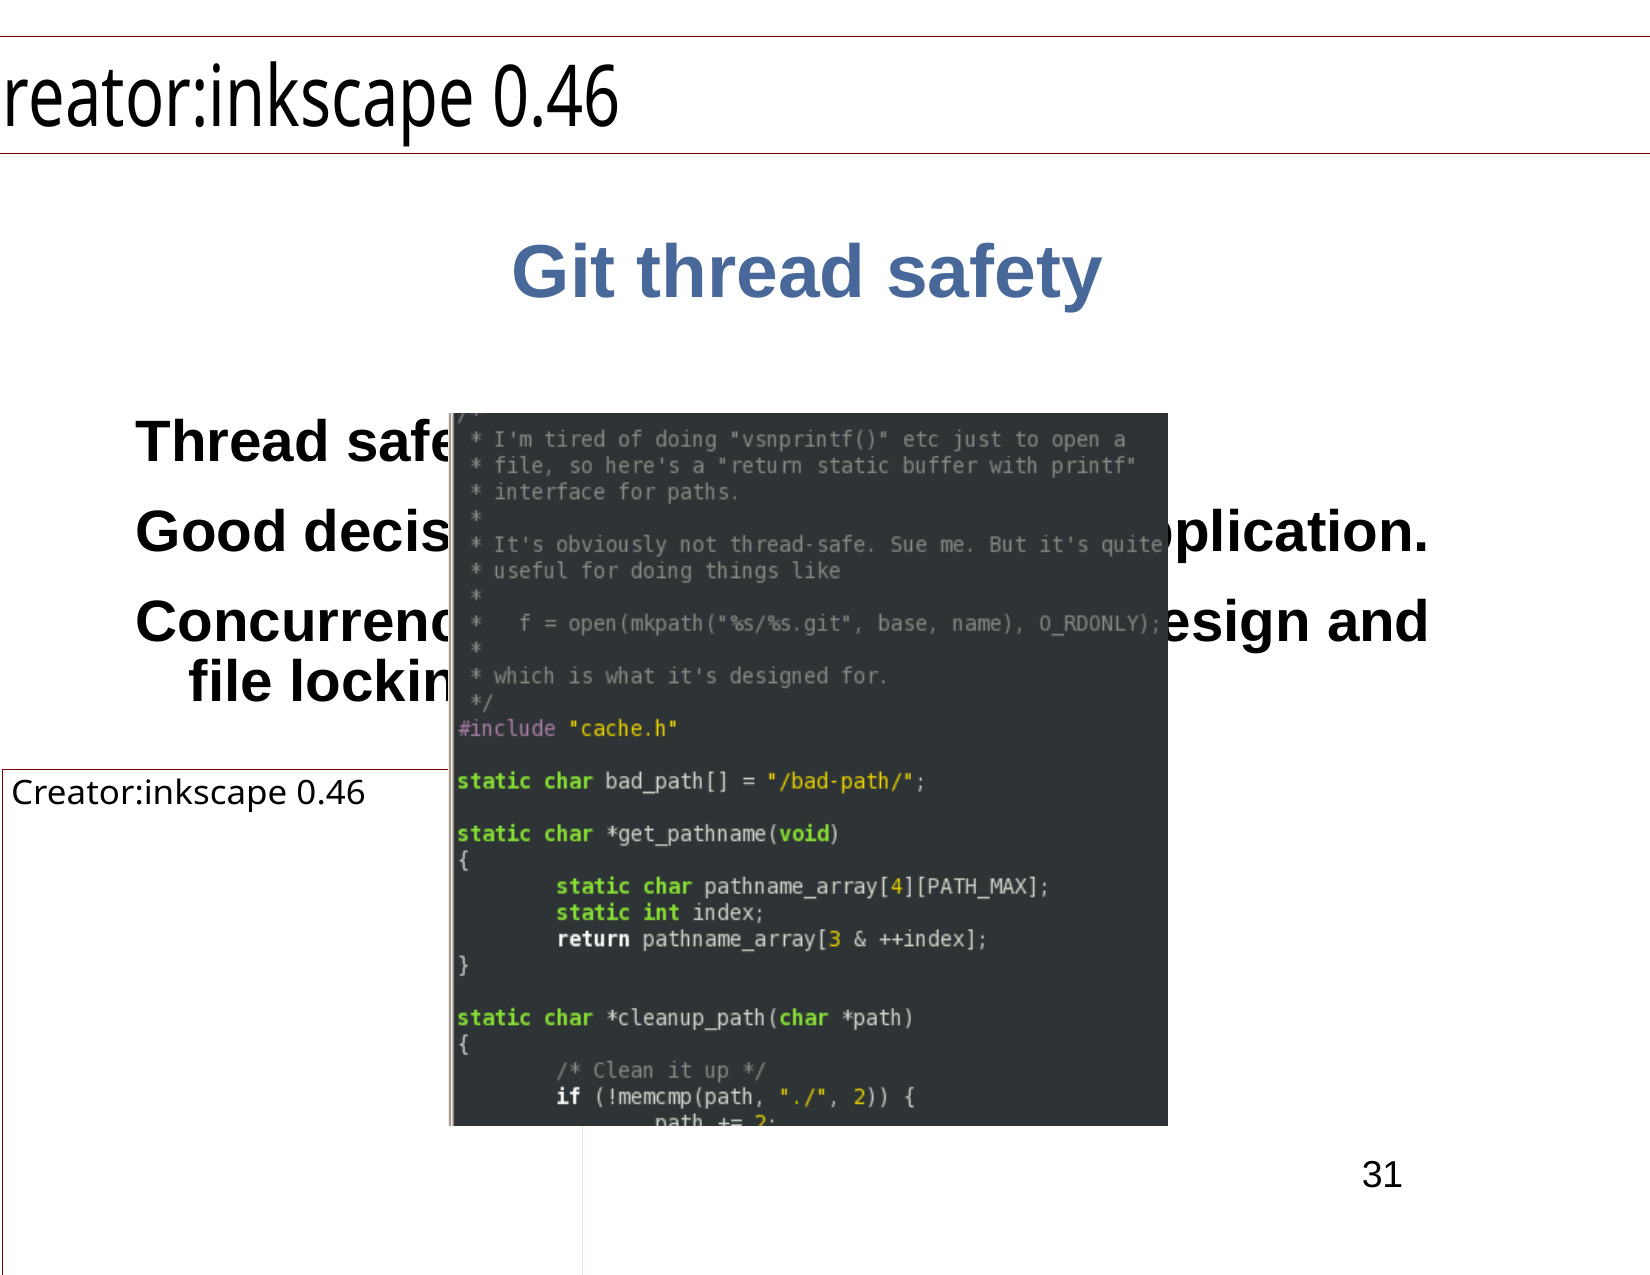

# Git thread safety
Thread safety not considered in Git.
Good decision for a command line application.
Concurrency provided by larger git design and file locking.